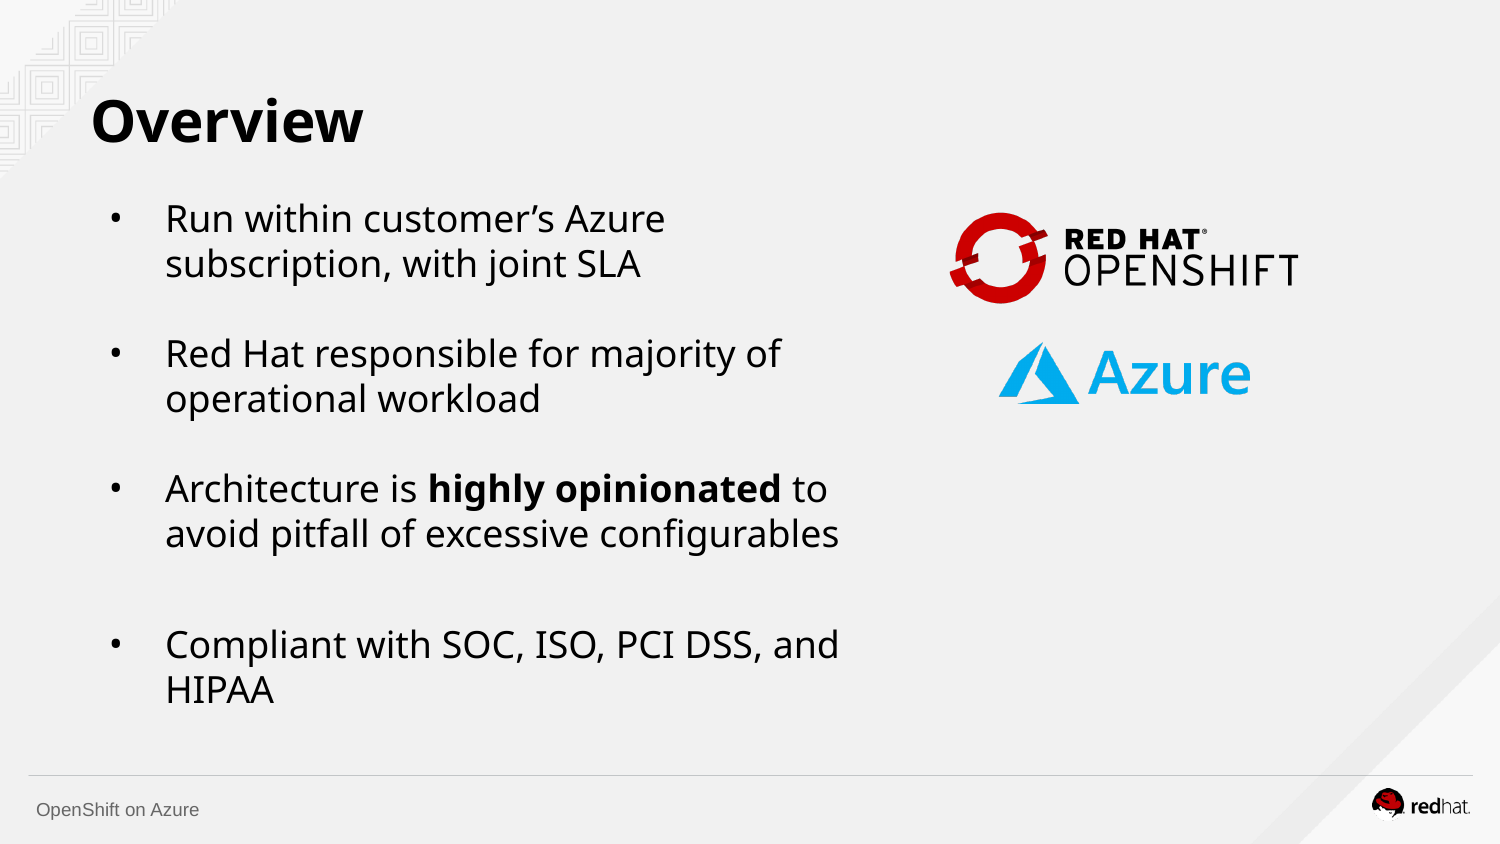

Overview
Run within customer’s Azure subscription, with joint SLA
Red Hat responsible for majority of operational workload
Architecture is highly opinionated to avoid pitfall of excessive configurables
Compliant with SOC, ISO, PCI DSS, and HIPAA